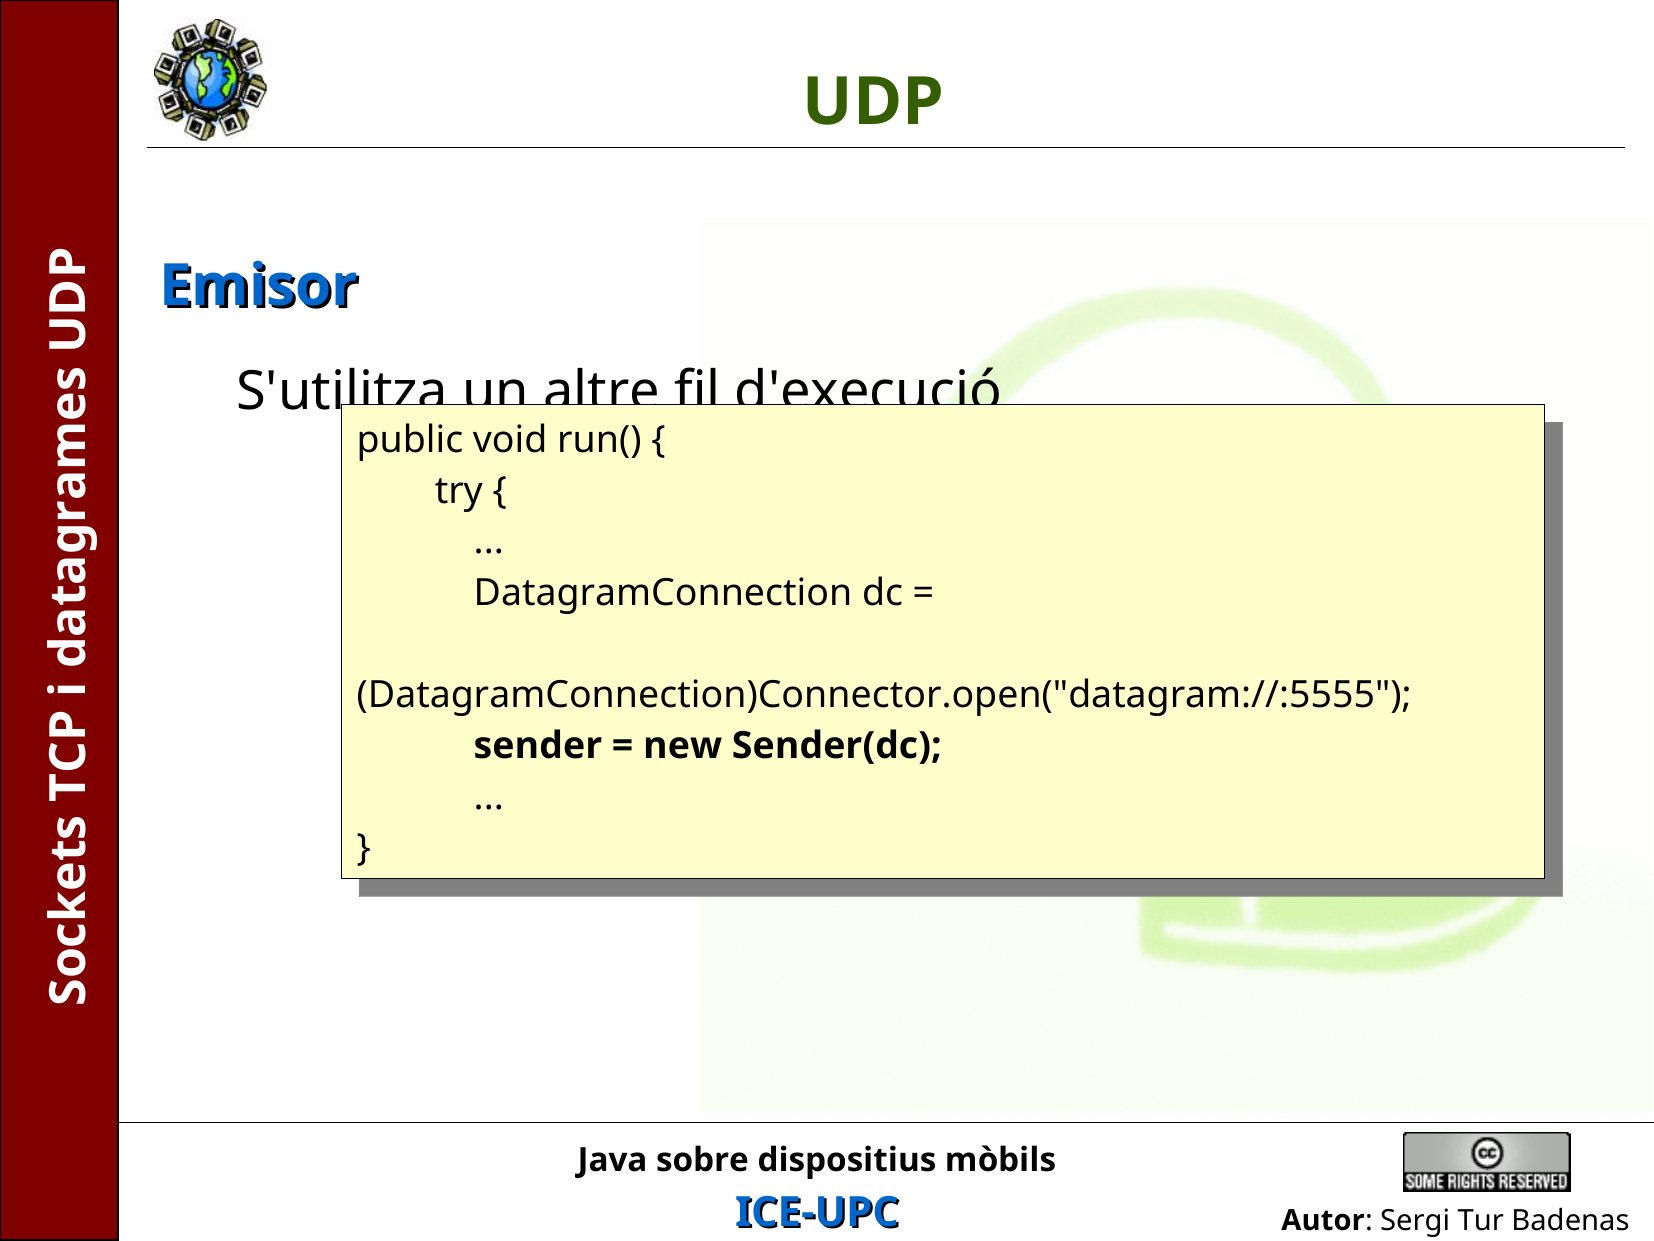

# UDP
Emisor
S'utilitza un altre fil d'execució
public void run() {
 try {
 ...
 DatagramConnection dc =
		(DatagramConnection)Connector.open("datagram://:5555");
 sender = new Sender(dc);
 ...
}